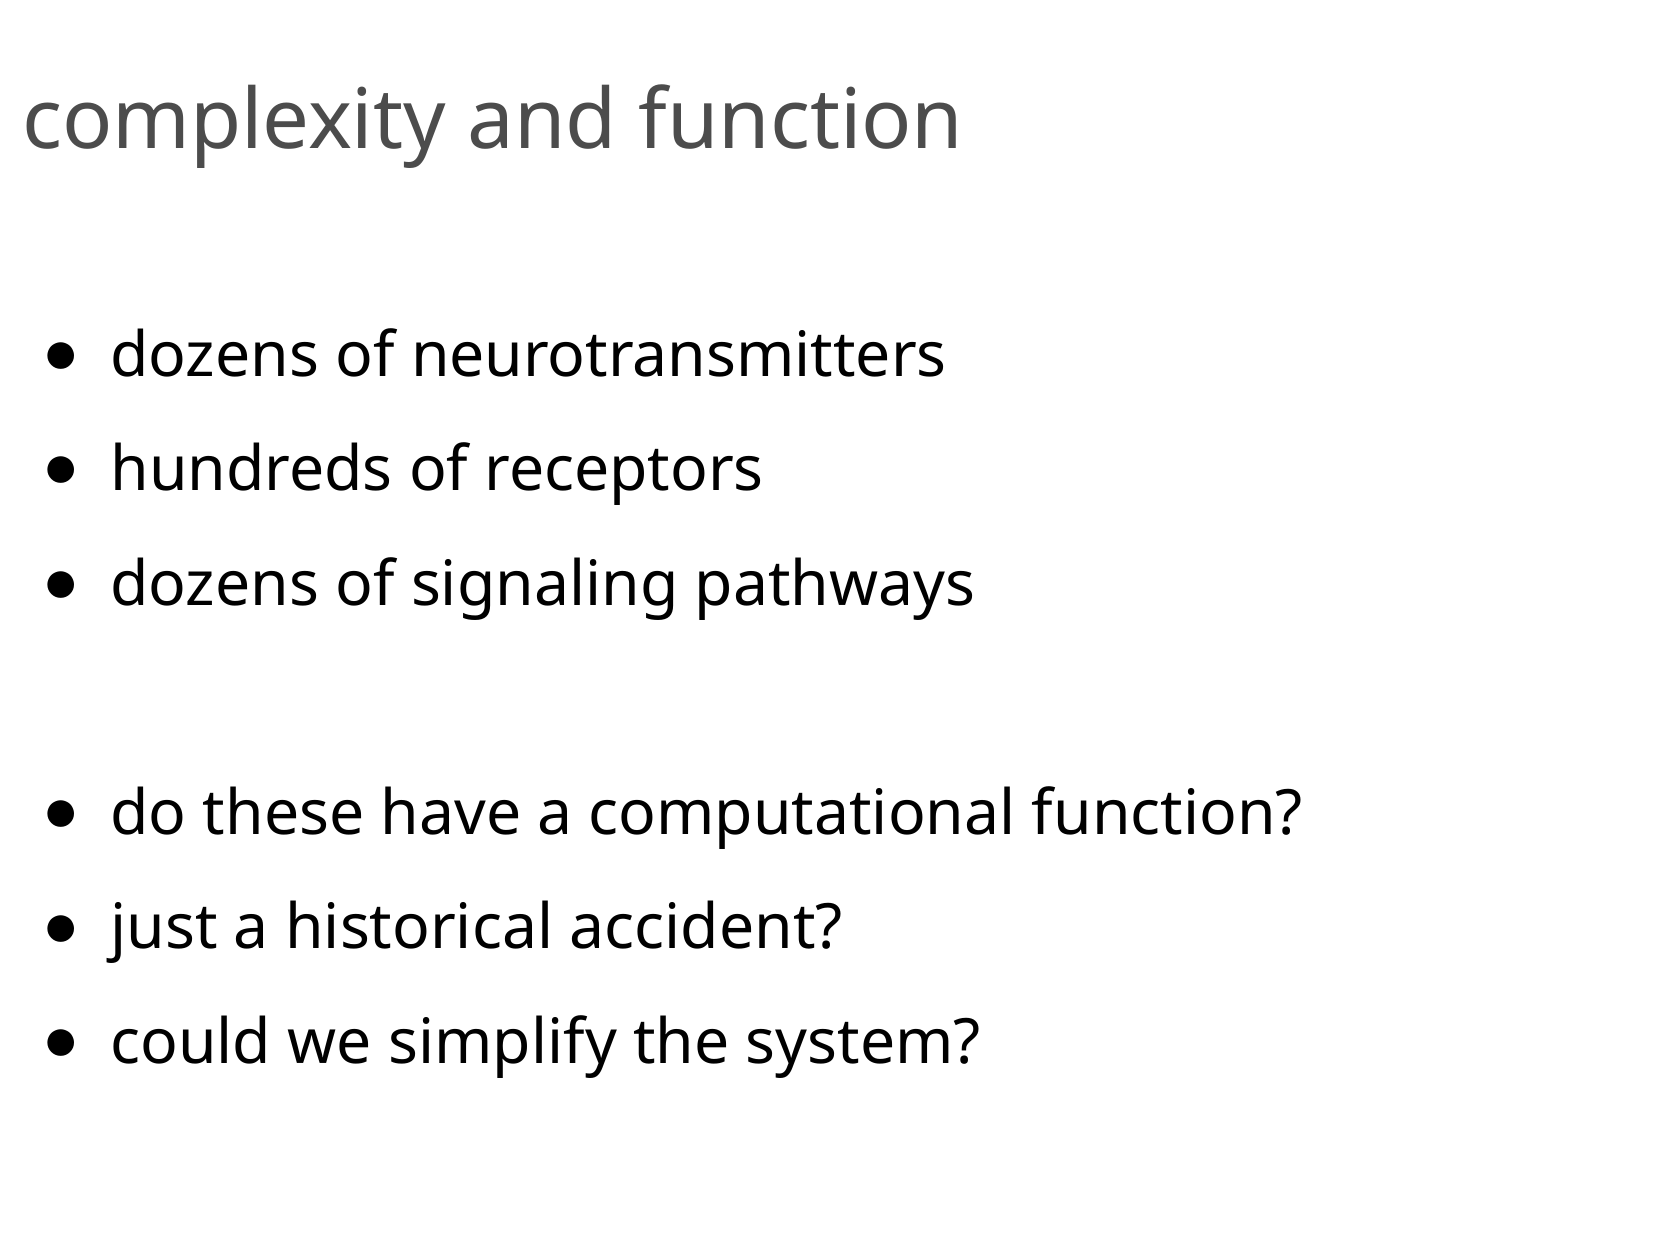

# complexity and function
dozens of neurotransmitters
hundreds of receptors
dozens of signaling pathways
do these have a computational function?
just a historical accident?
could we simplify the system?